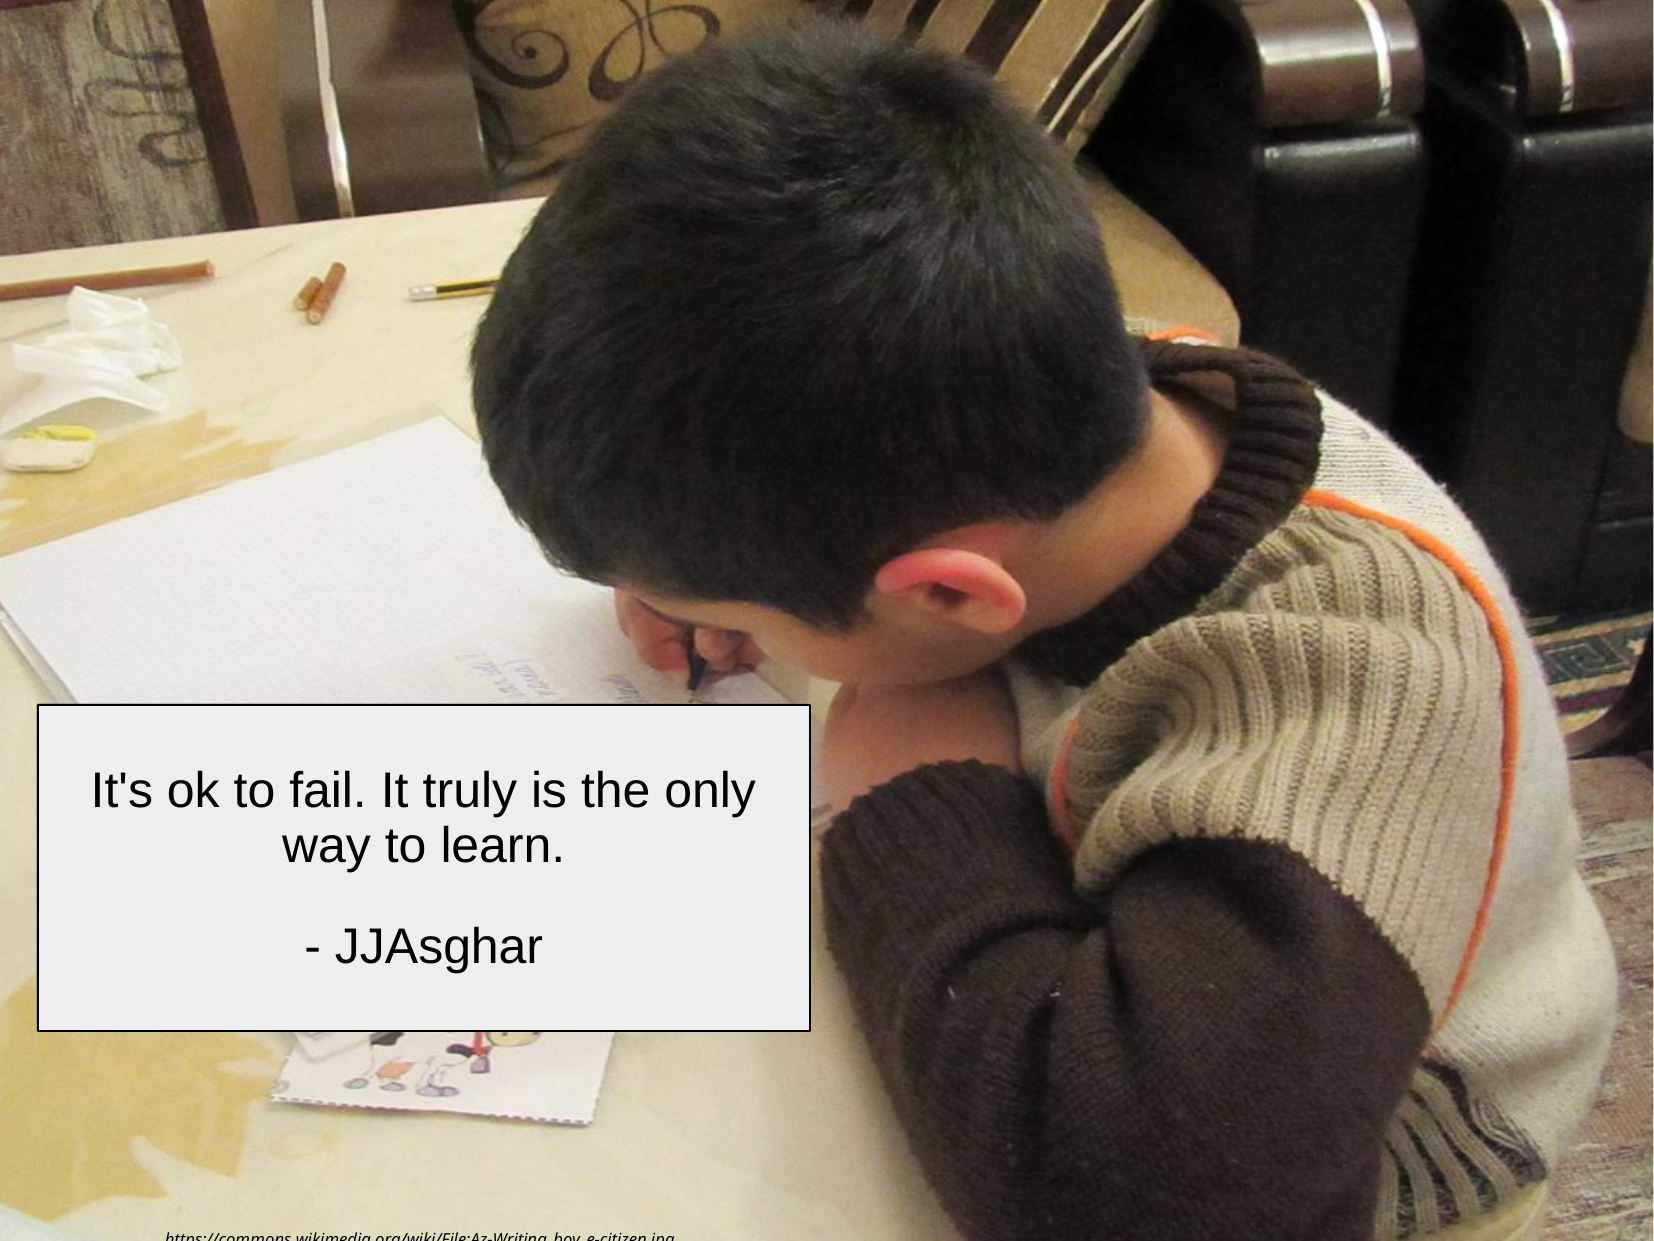

# It's ok to fail. It truly is the only way to learn.
- JJAsghar
https://commons.wikimedia.org/wiki/File:Az-Writing_boy_e-citizen.jpg